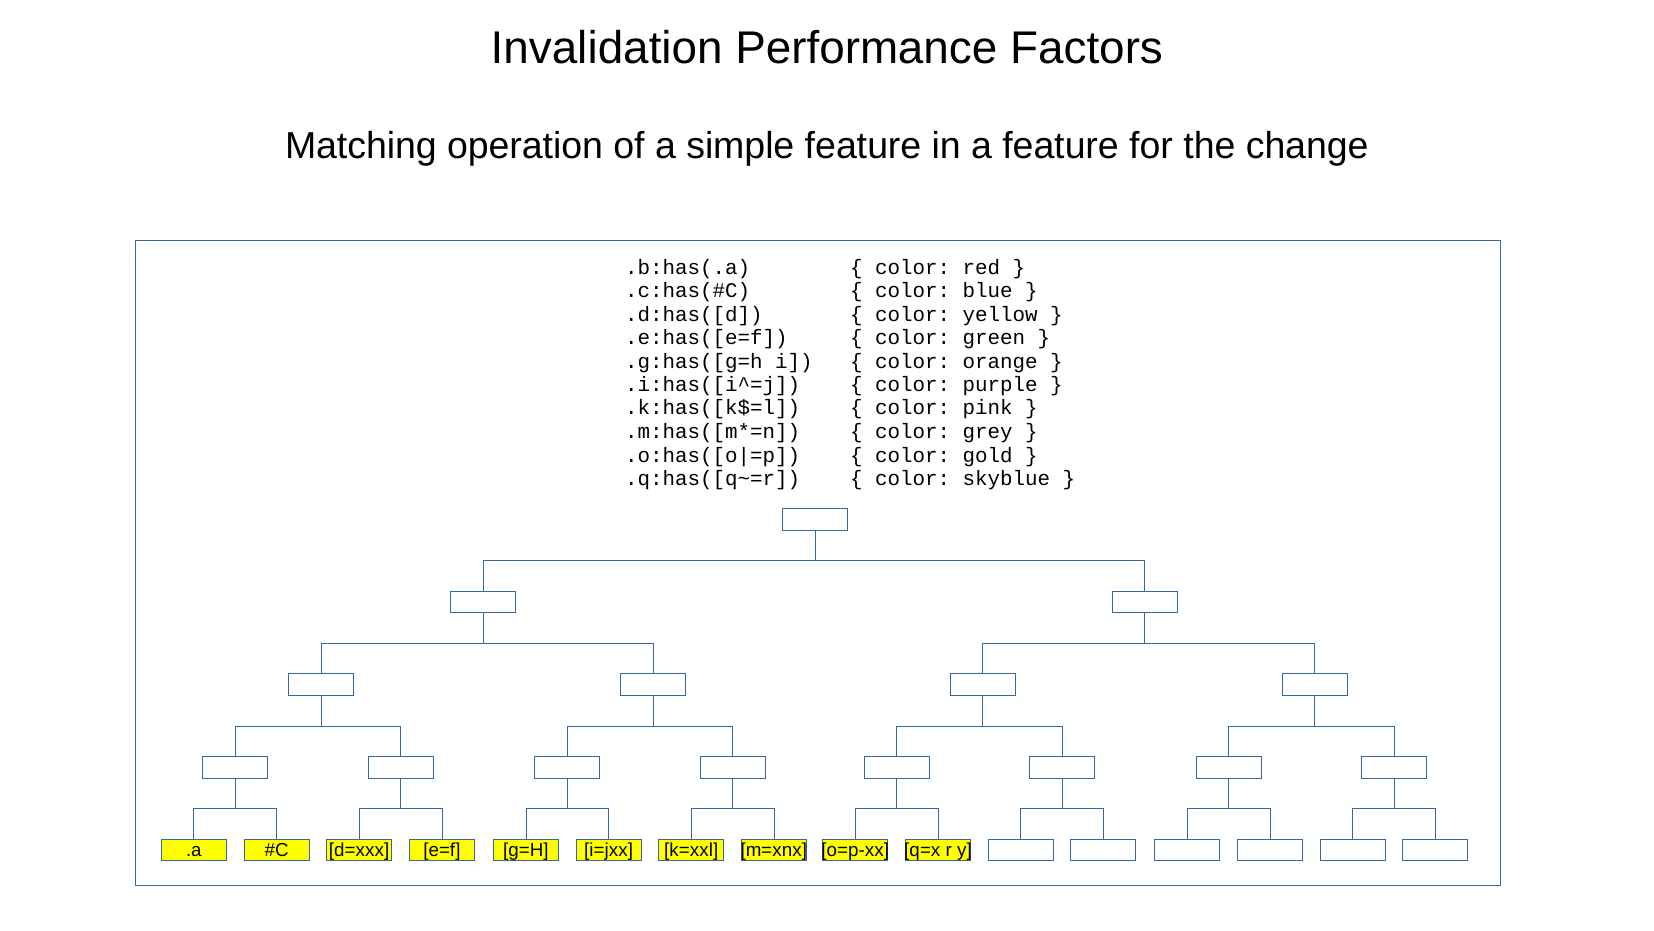

Invalidation Performance Factors
Matching operation of a simple feature in a feature for the change
.b:has(.a) { color: red }
.c:has(#C) { color: blue }
.d:has([d]) { color: yellow }
.e:has([e=f]) { color: green }
.g:has([g=h i]) { color: orange }
.i:has([i^=j]) { color: purple }
.k:has([k$=l]) { color: pink }
.m:has([m*=n]) { color: grey }
.o:has([o|=p]) { color: gold }
.q:has([q~=r]) { color: skyblue }
.a
#C
[d=xxx]
[e=f]
[g=H]
[i=jxx]
[k=xxl]
[m=xnx]
[o=p-xx]
[q=x r y]